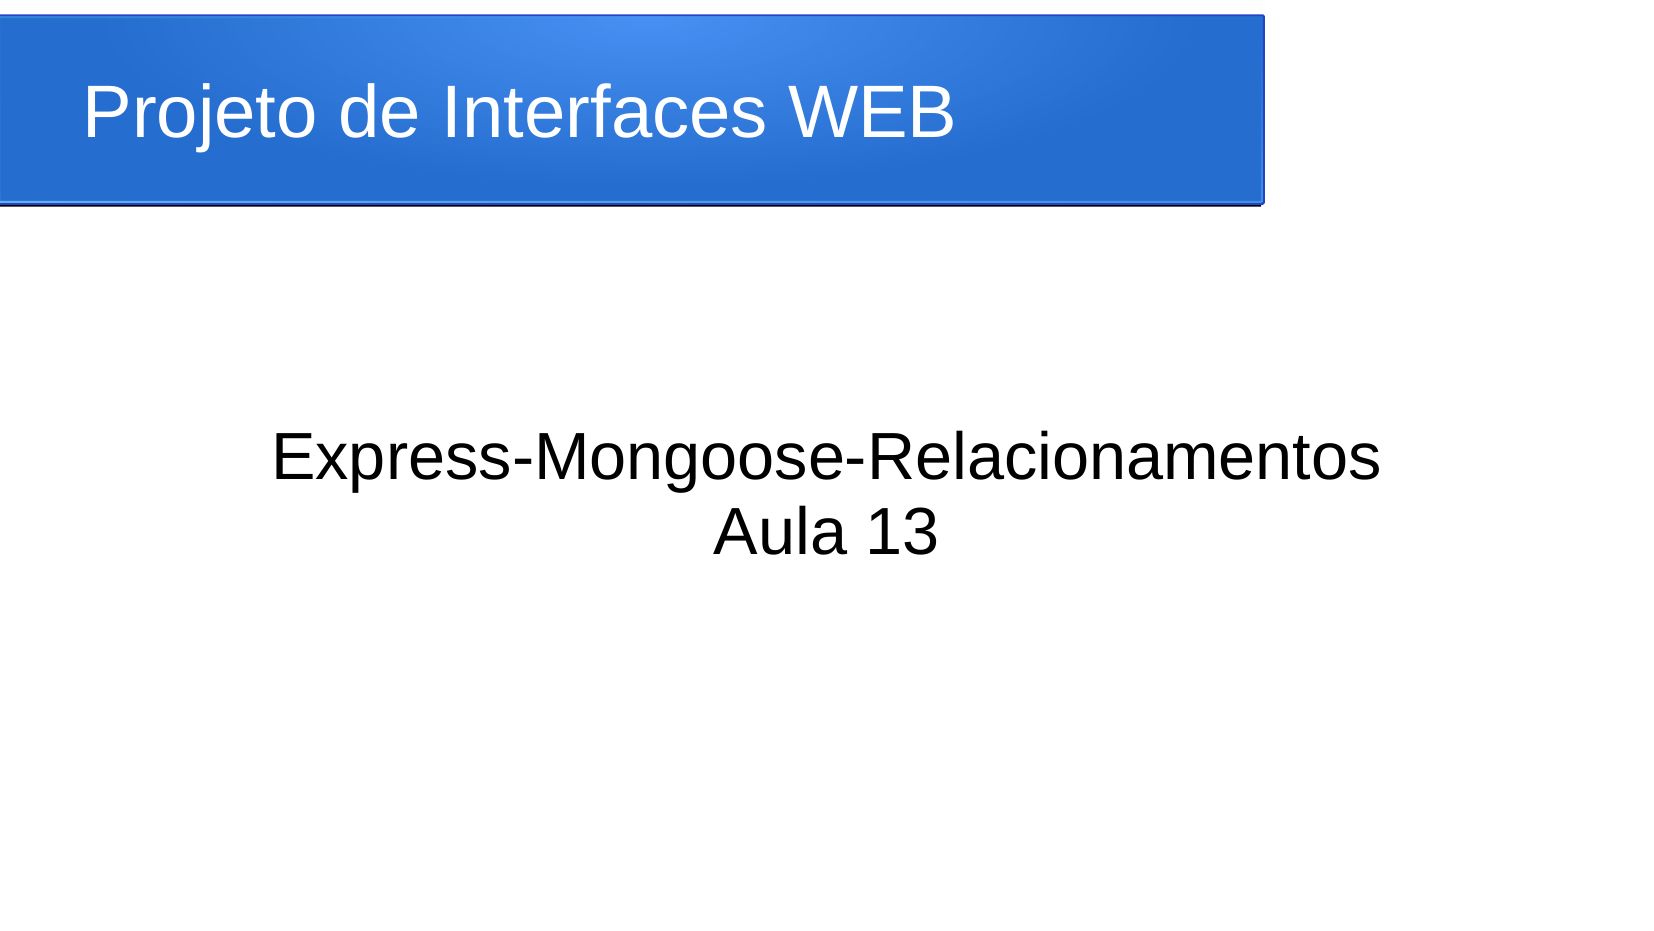

# Projeto de Interfaces WEB
Express-Mongoose-Relacionamentos
Aula 13